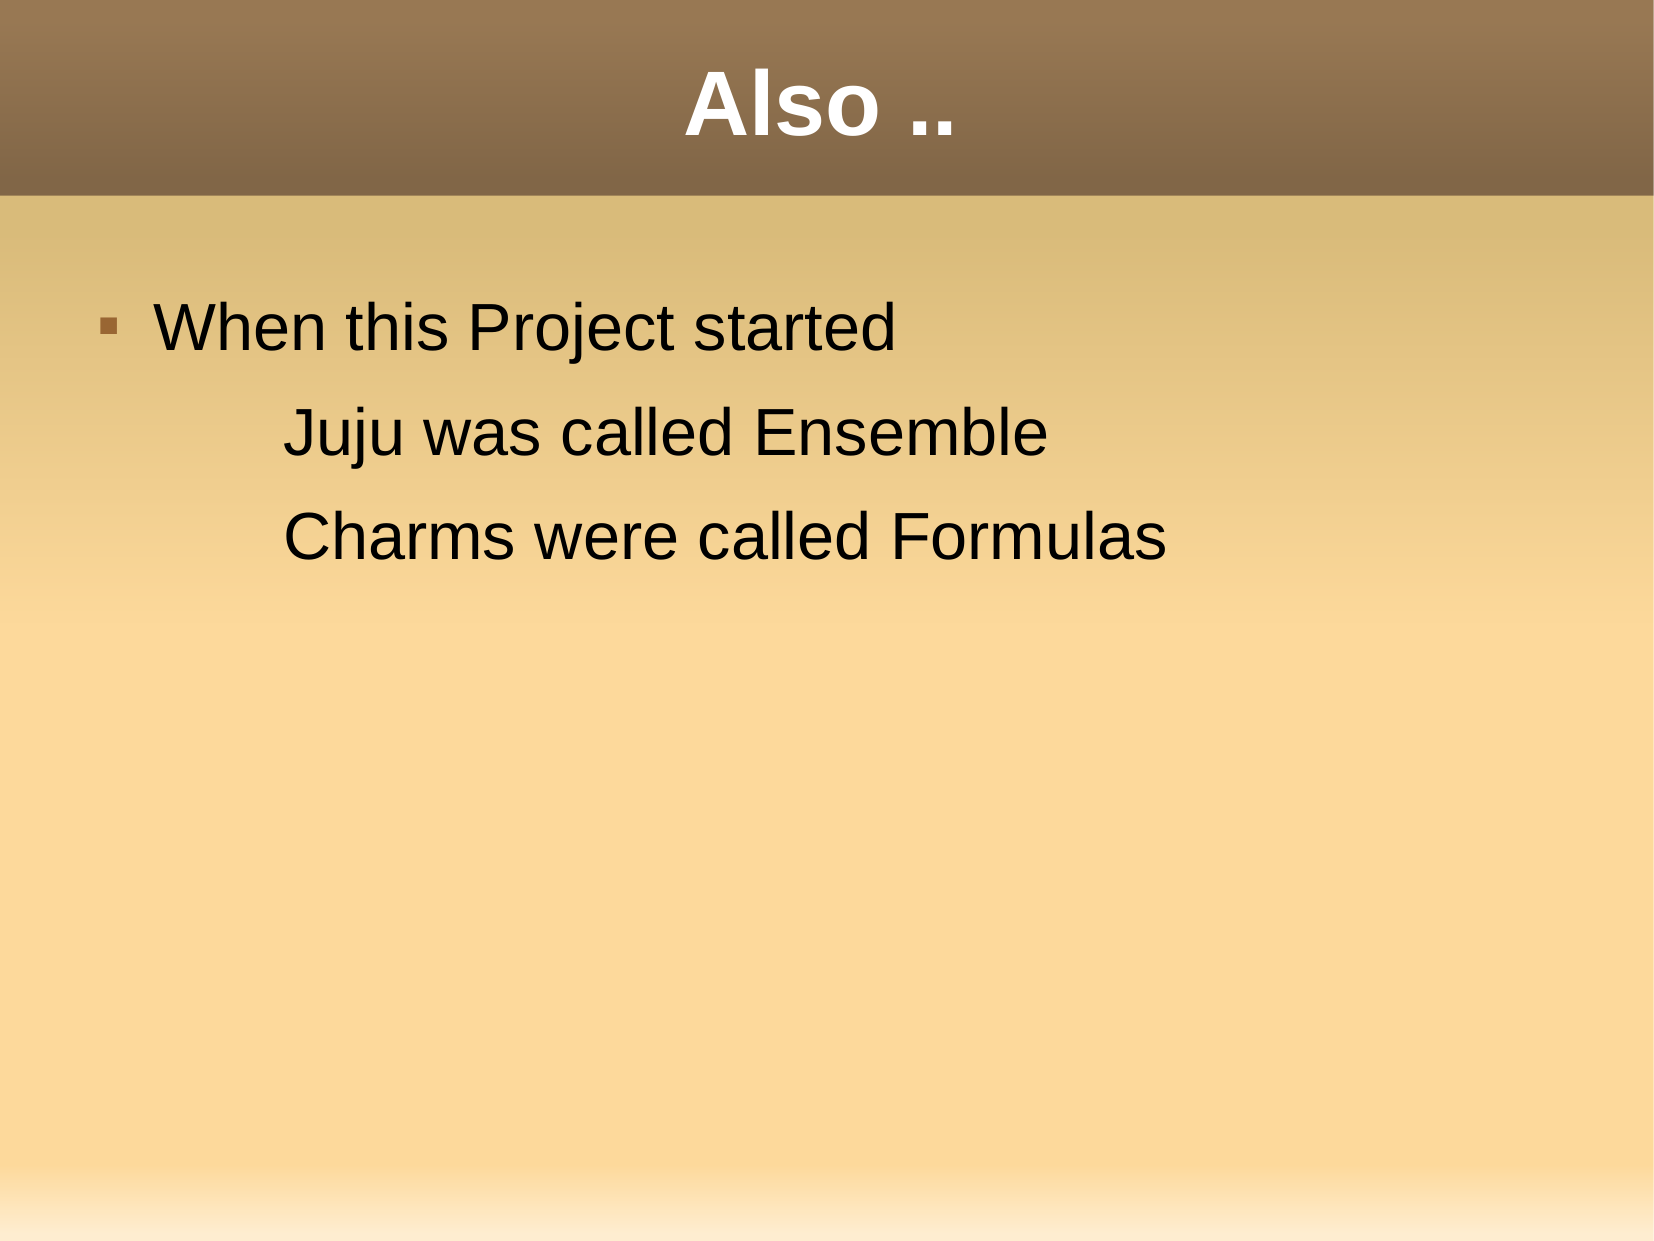

# Also ..
When this Project started
 Juju was called Ensemble
 Charms were called Formulas